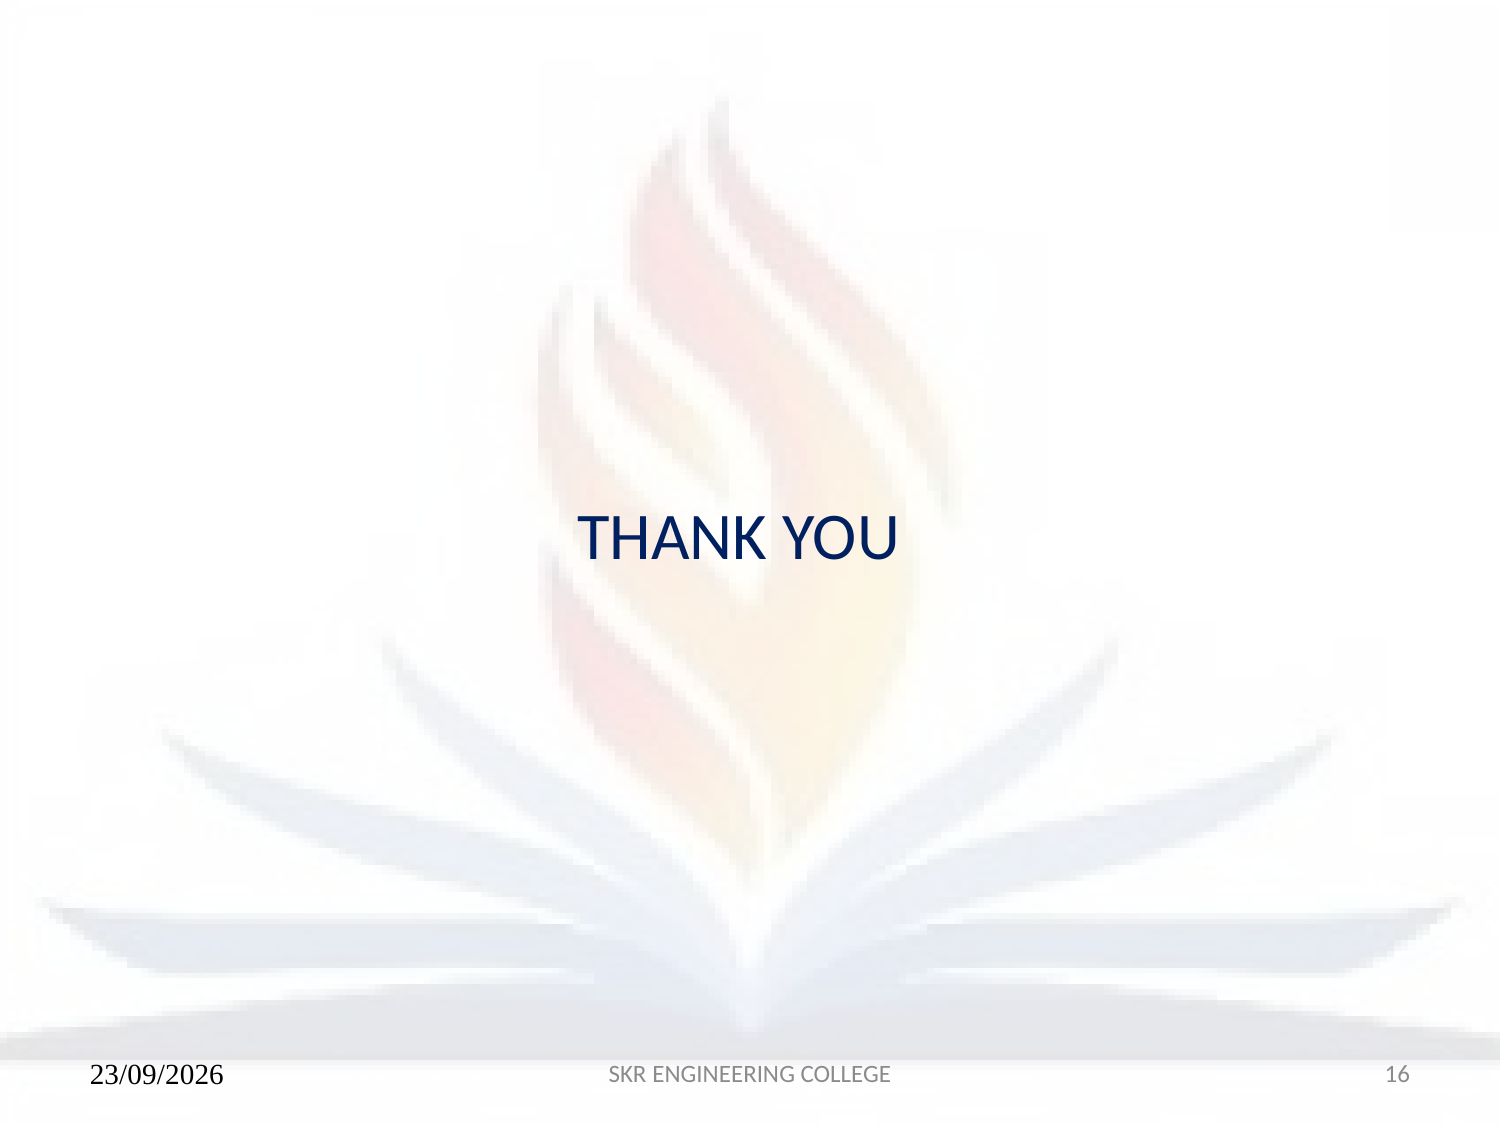

# THANK YOU
SKR ENGINEERING COLLEGE
16